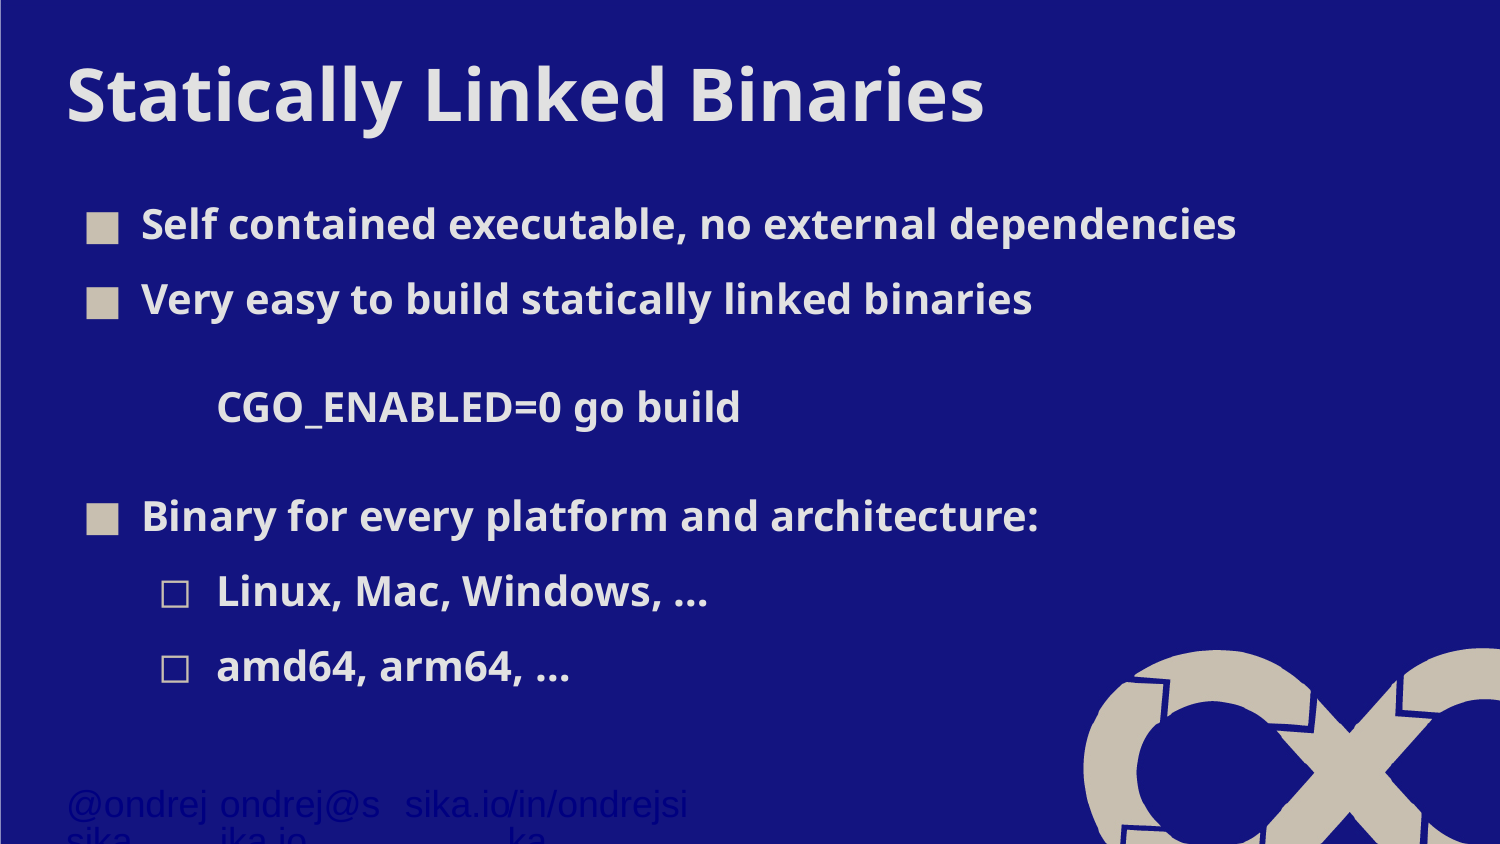

# Statically Linked Binaries
Self contained executable, no external dependencies
Very easy to build statically linked binaries
	CGO_ENABLED=0 go build
Binary for every platform and architecture:
Linux, Mac, Windows, …
amd64, arm64, …